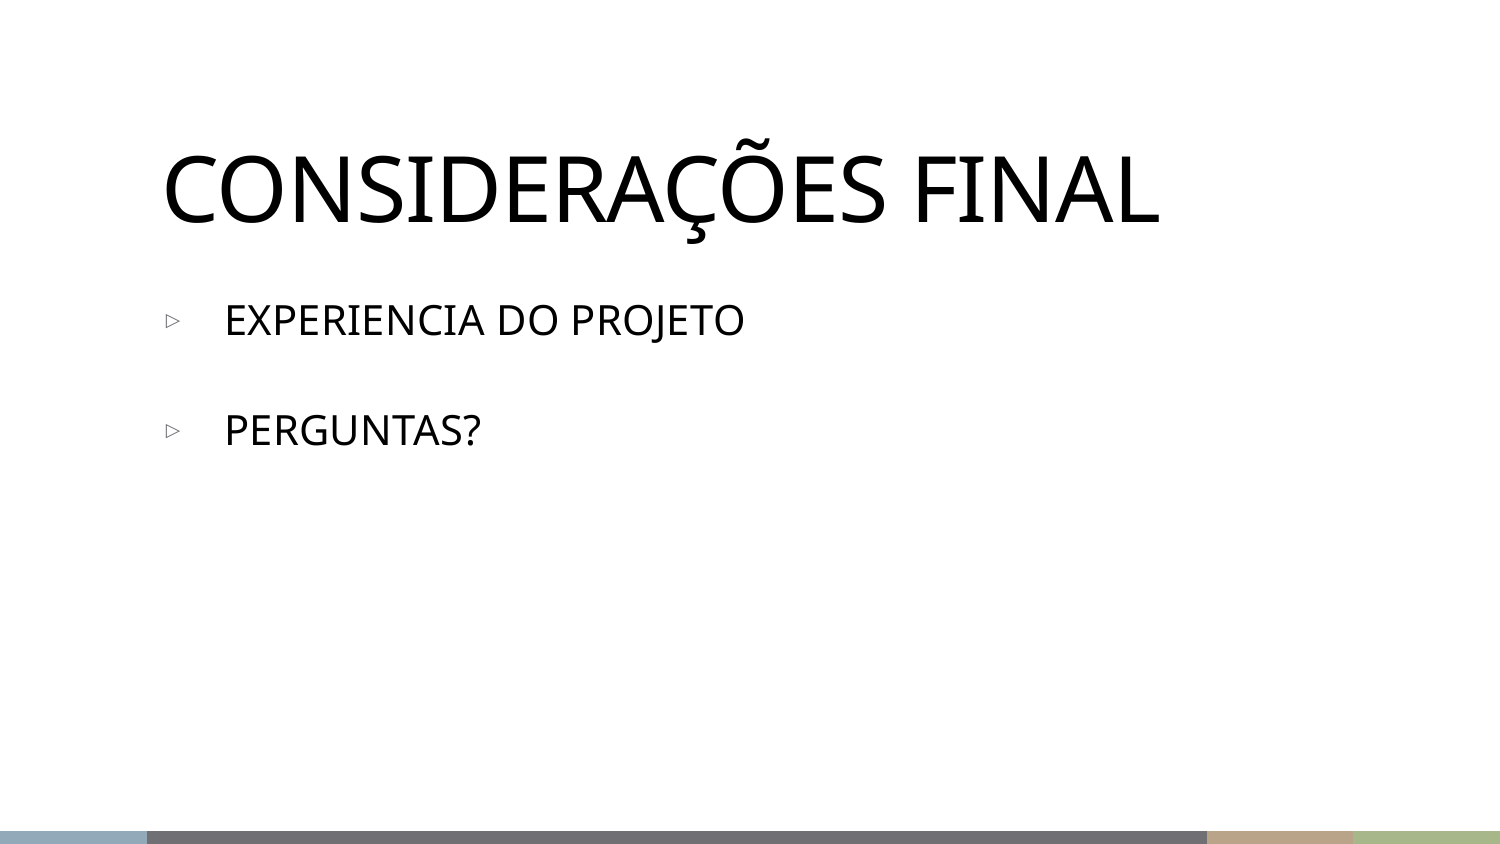

# CONSIDERAÇÕES FINAL
EXPERIENCIA DO PROJETO
PERGUNTAS?